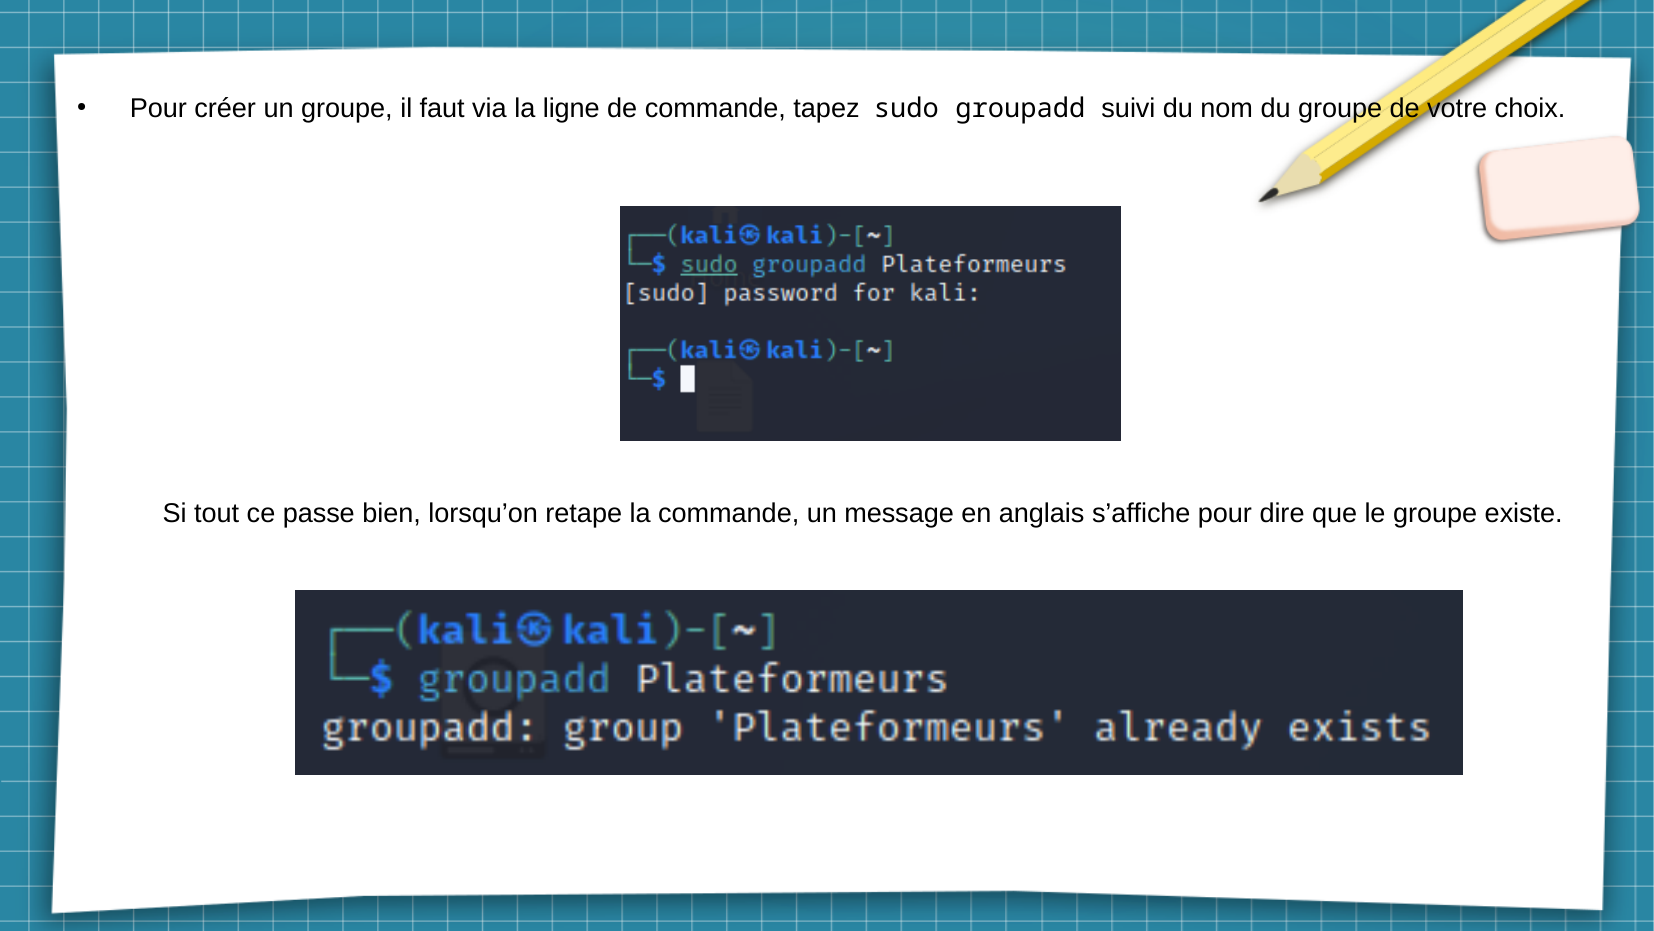

# Pour créer un groupe, il faut via la ligne de commande, tapez sudo groupadd suivi du nom du groupe de votre choix.
Si tout ce passe bien, lorsqu’on retape la commande, un message en anglais s’affiche pour dire que le groupe existe.